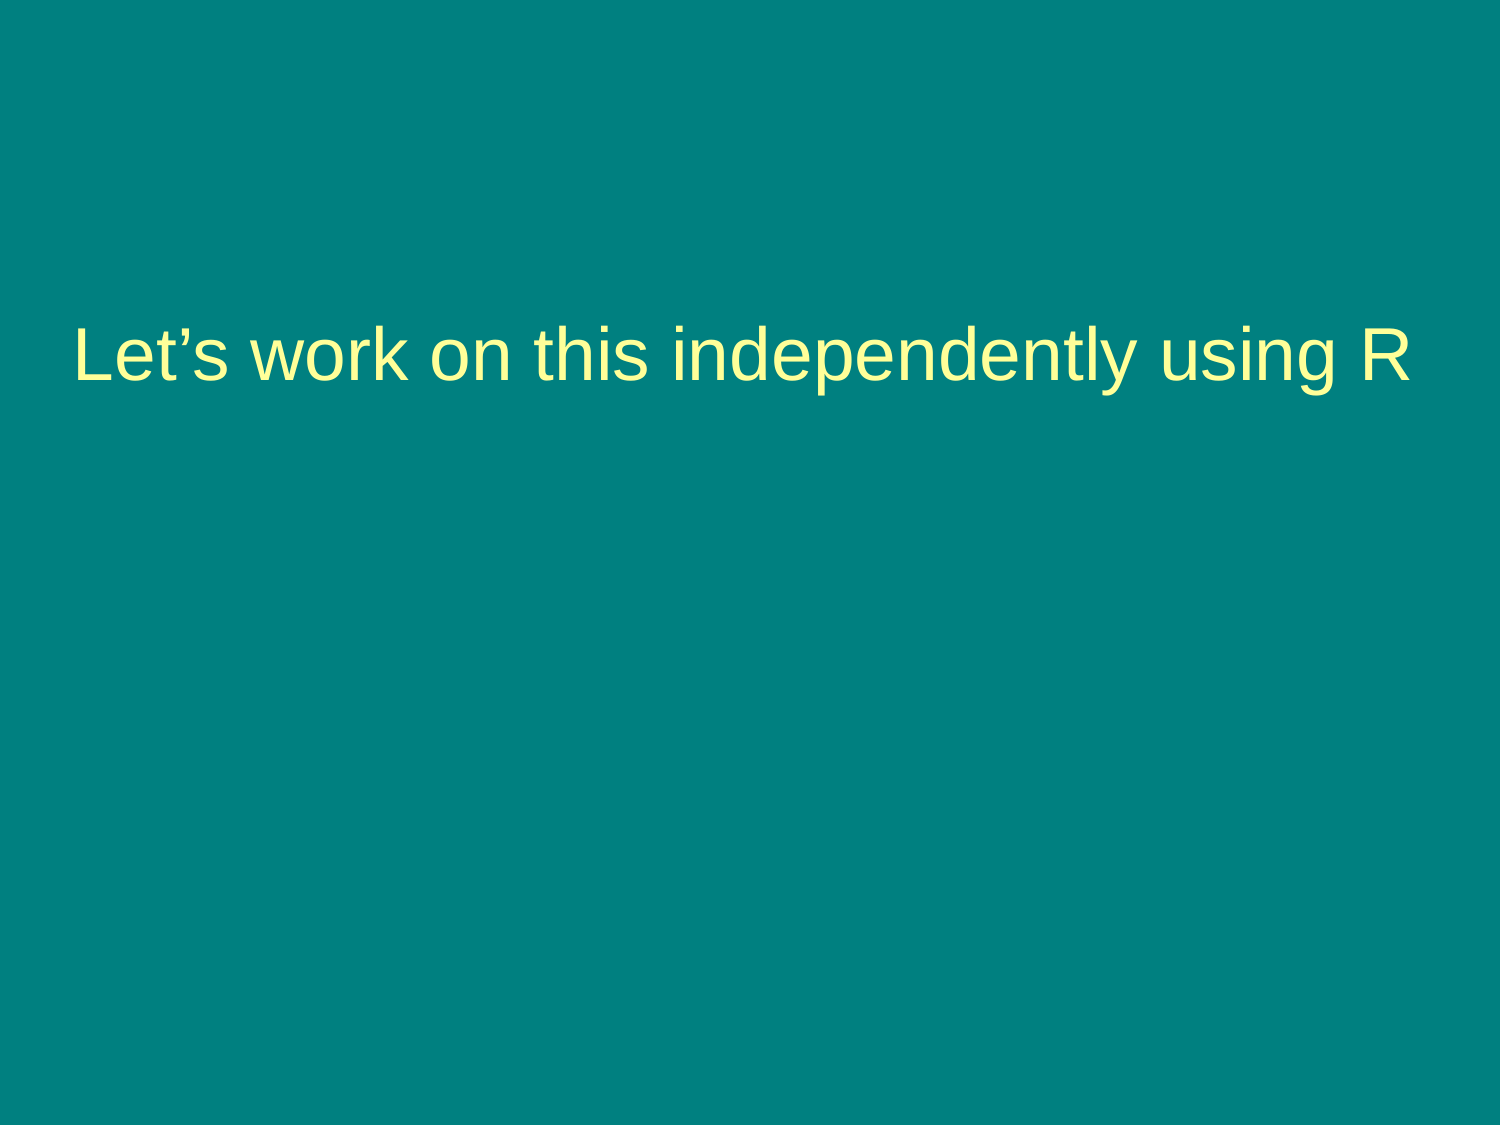

# Let’s work on this independently using R